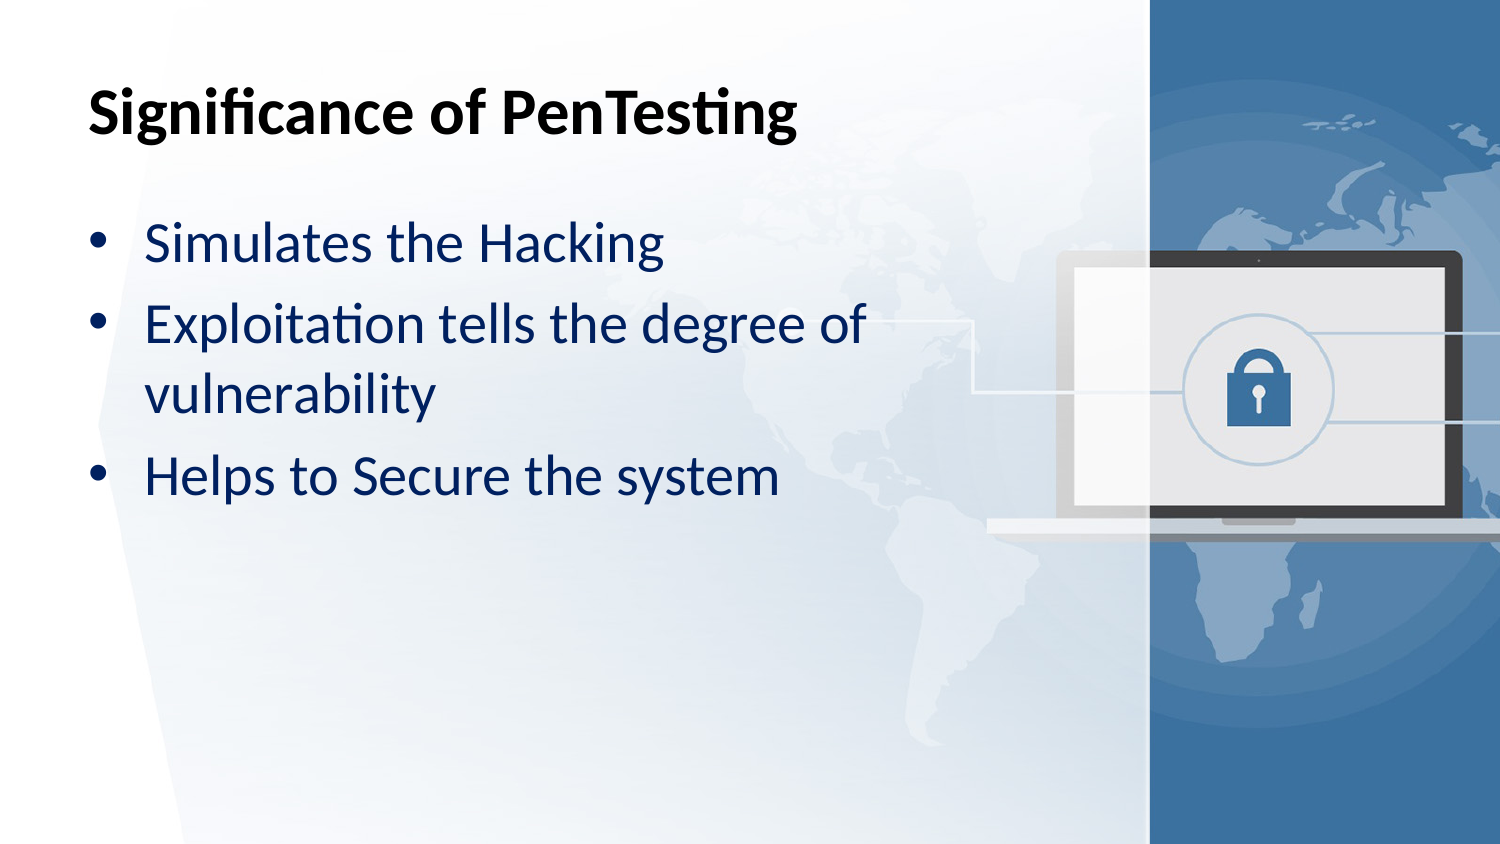

# Significance of PenTesting
Simulates the Hacking
Exploitation tells the degree of vulnerability
Helps to Secure the system